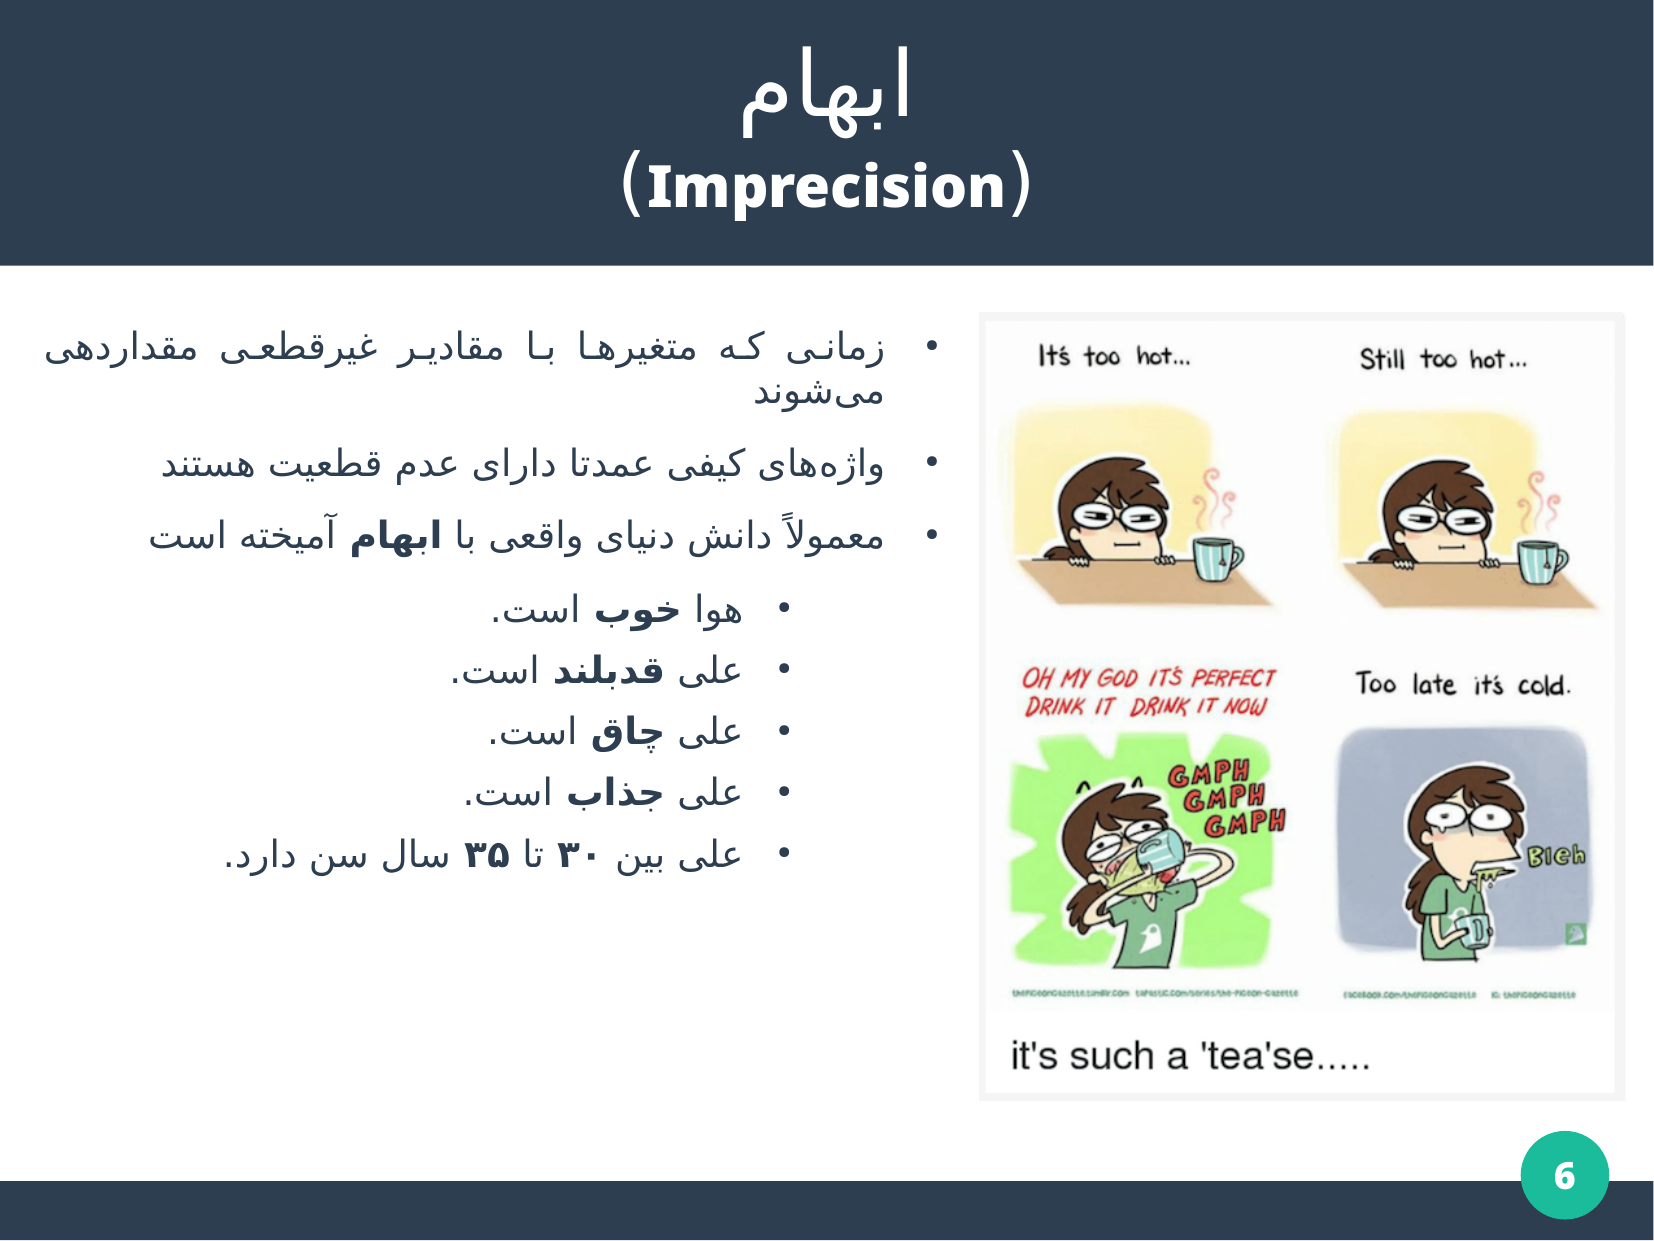

# ابهام (Imprecision)
زمانی که متغیرها با مقادیر غیرقطعی مقداردهی می‌شوند
واژه‌های کیفی عمدتا دارای عدم قطعیت هستند
معمولاً دانش دنیای واقعی با ابهام آمیخته است
هوا خوب است.
علی قدبلند است.
علی چاق است.
علی جذاب است.
علی بین ۳۰ تا ۳۵ سال سن دارد.
6